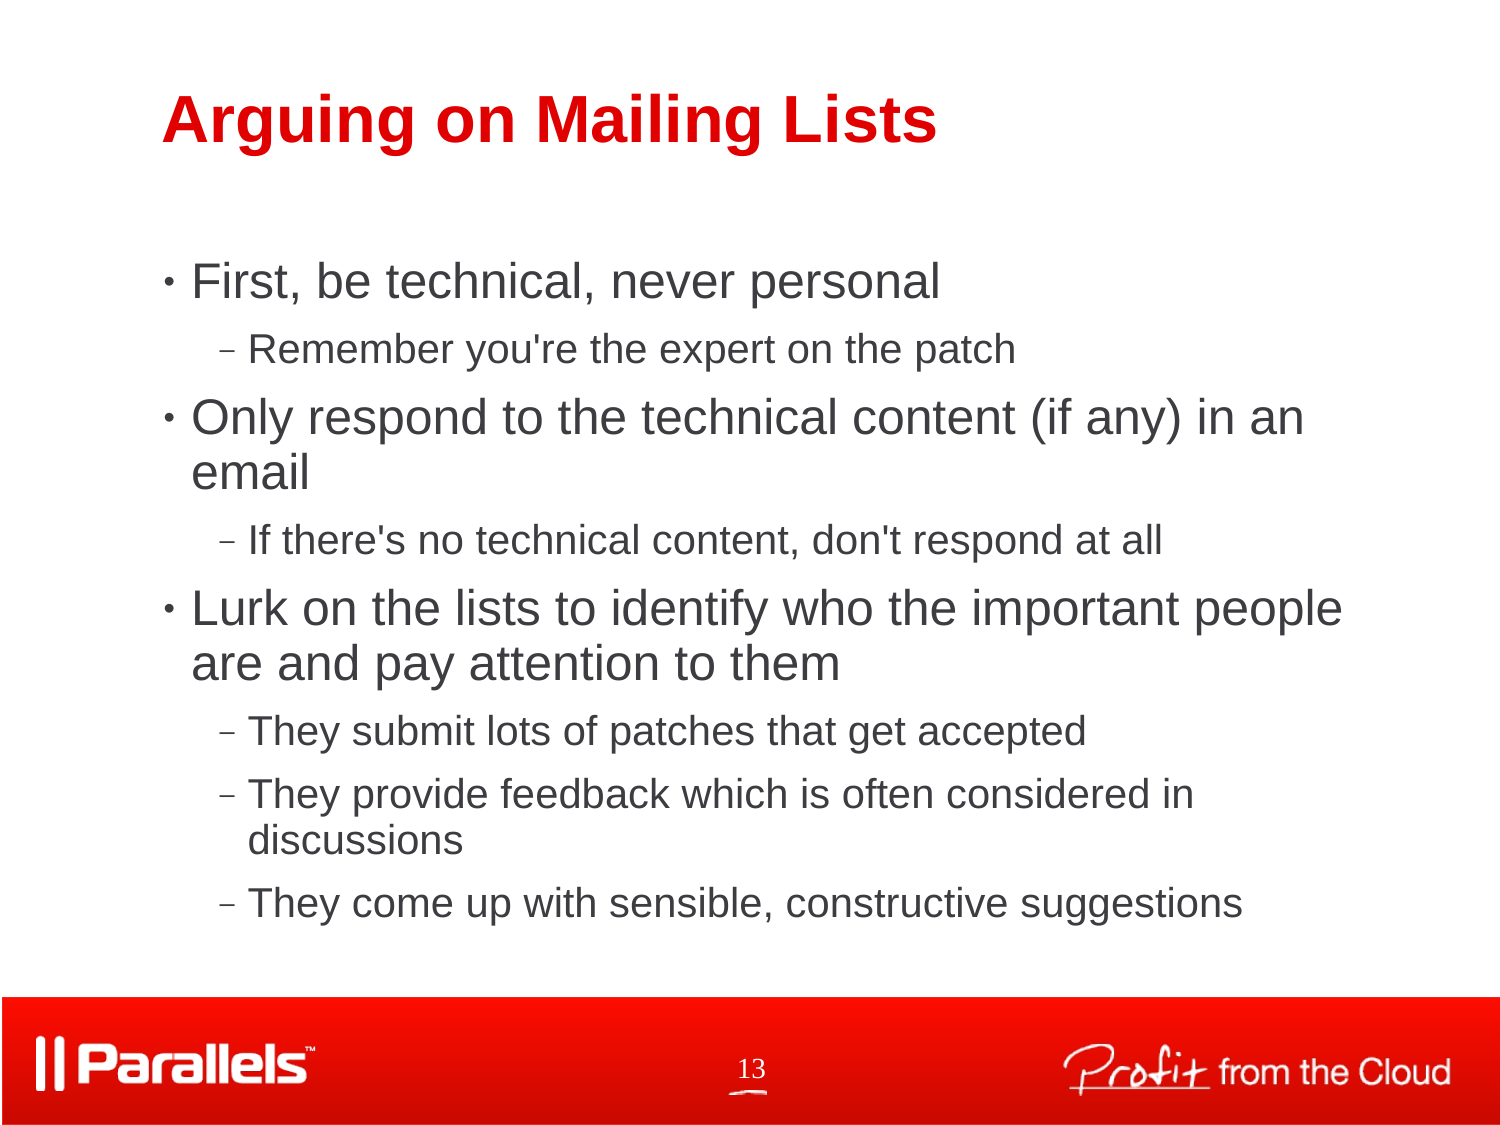

# Arguing on Mailing Lists
First, be technical, never personal
Remember you're the expert on the patch
Only respond to the technical content (if any) in an email
If there's no technical content, don't respond at all
Lurk on the lists to identify who the important people are and pay attention to them
They submit lots of patches that get accepted
They provide feedback which is often considered in discussions
They come up with sensible, constructive suggestions